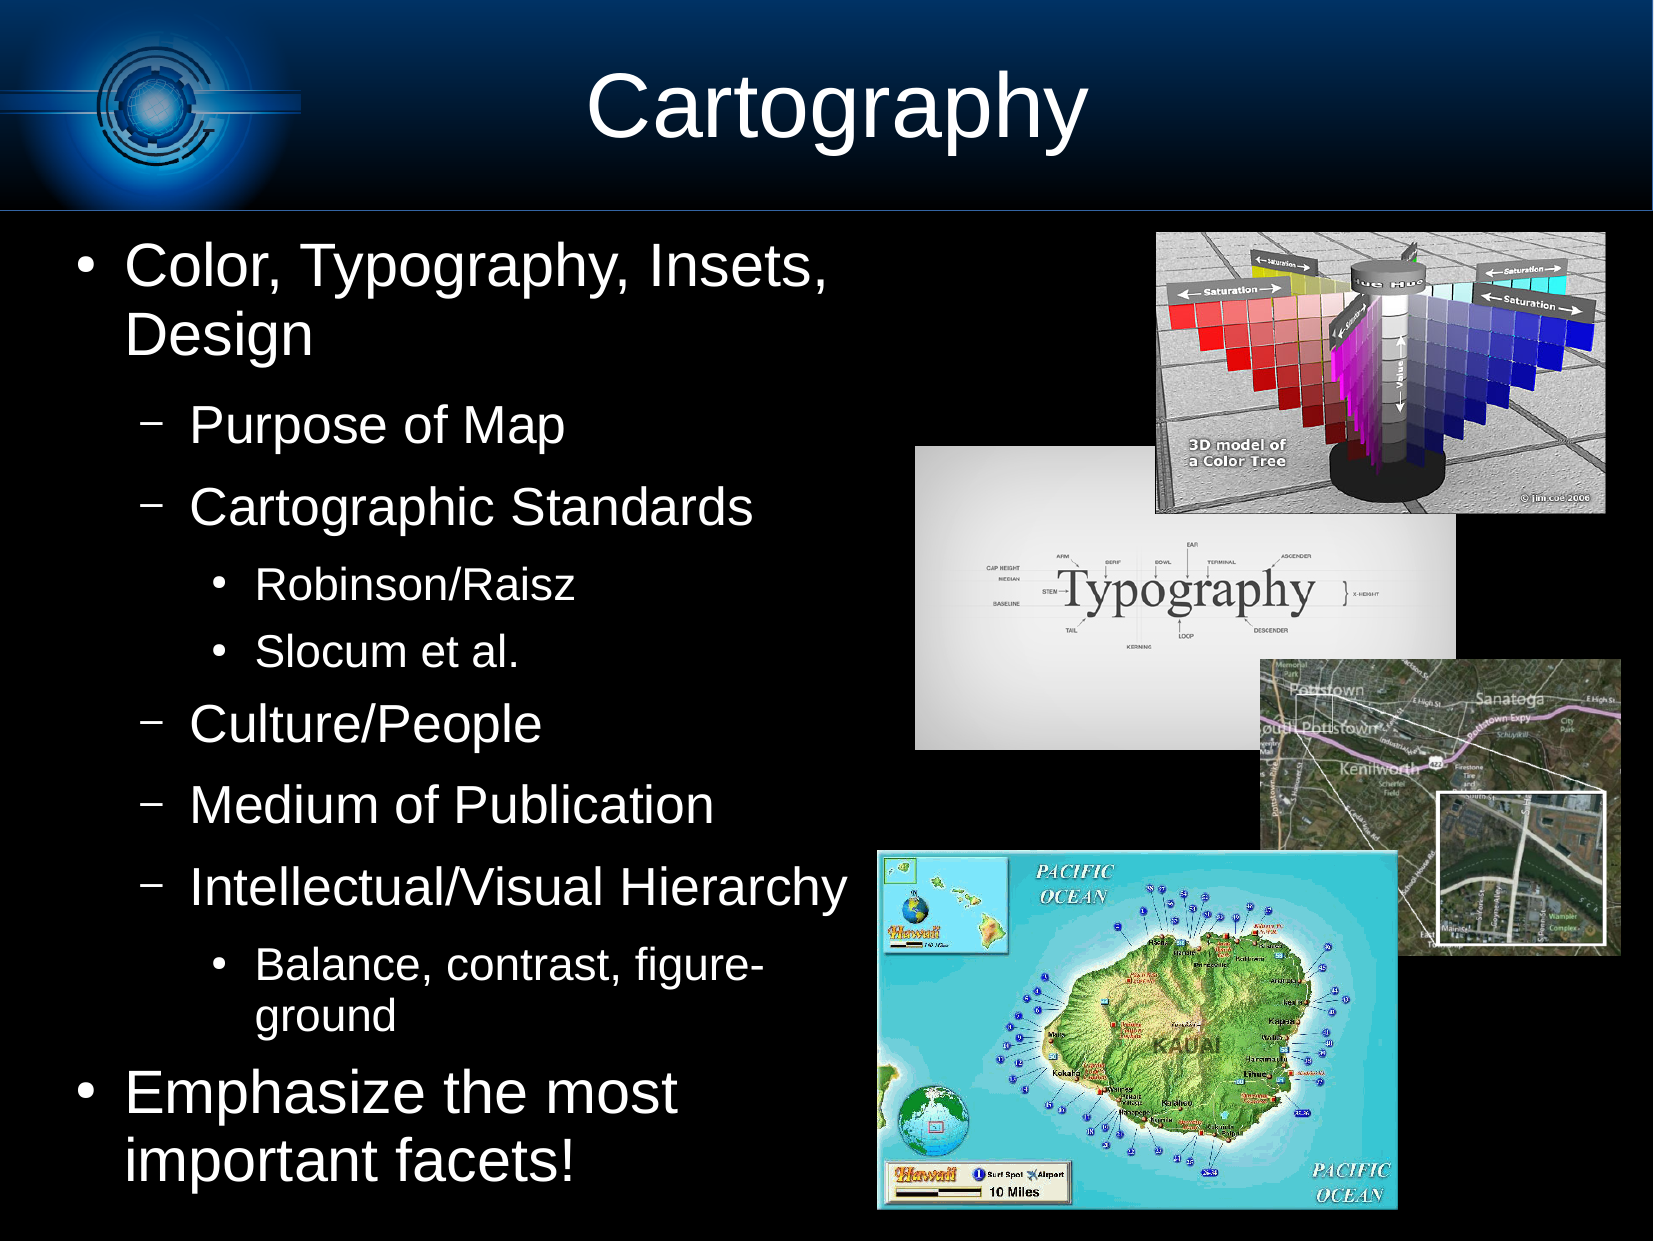

# Cartography
Color, Typography, Insets, Design
Purpose of Map
Cartographic Standards
Robinson/Raisz
Slocum et al.
Culture/People
Medium of Publication
Intellectual/Visual Hierarchy
Balance, contrast, figure-ground
Emphasize the most important facets!